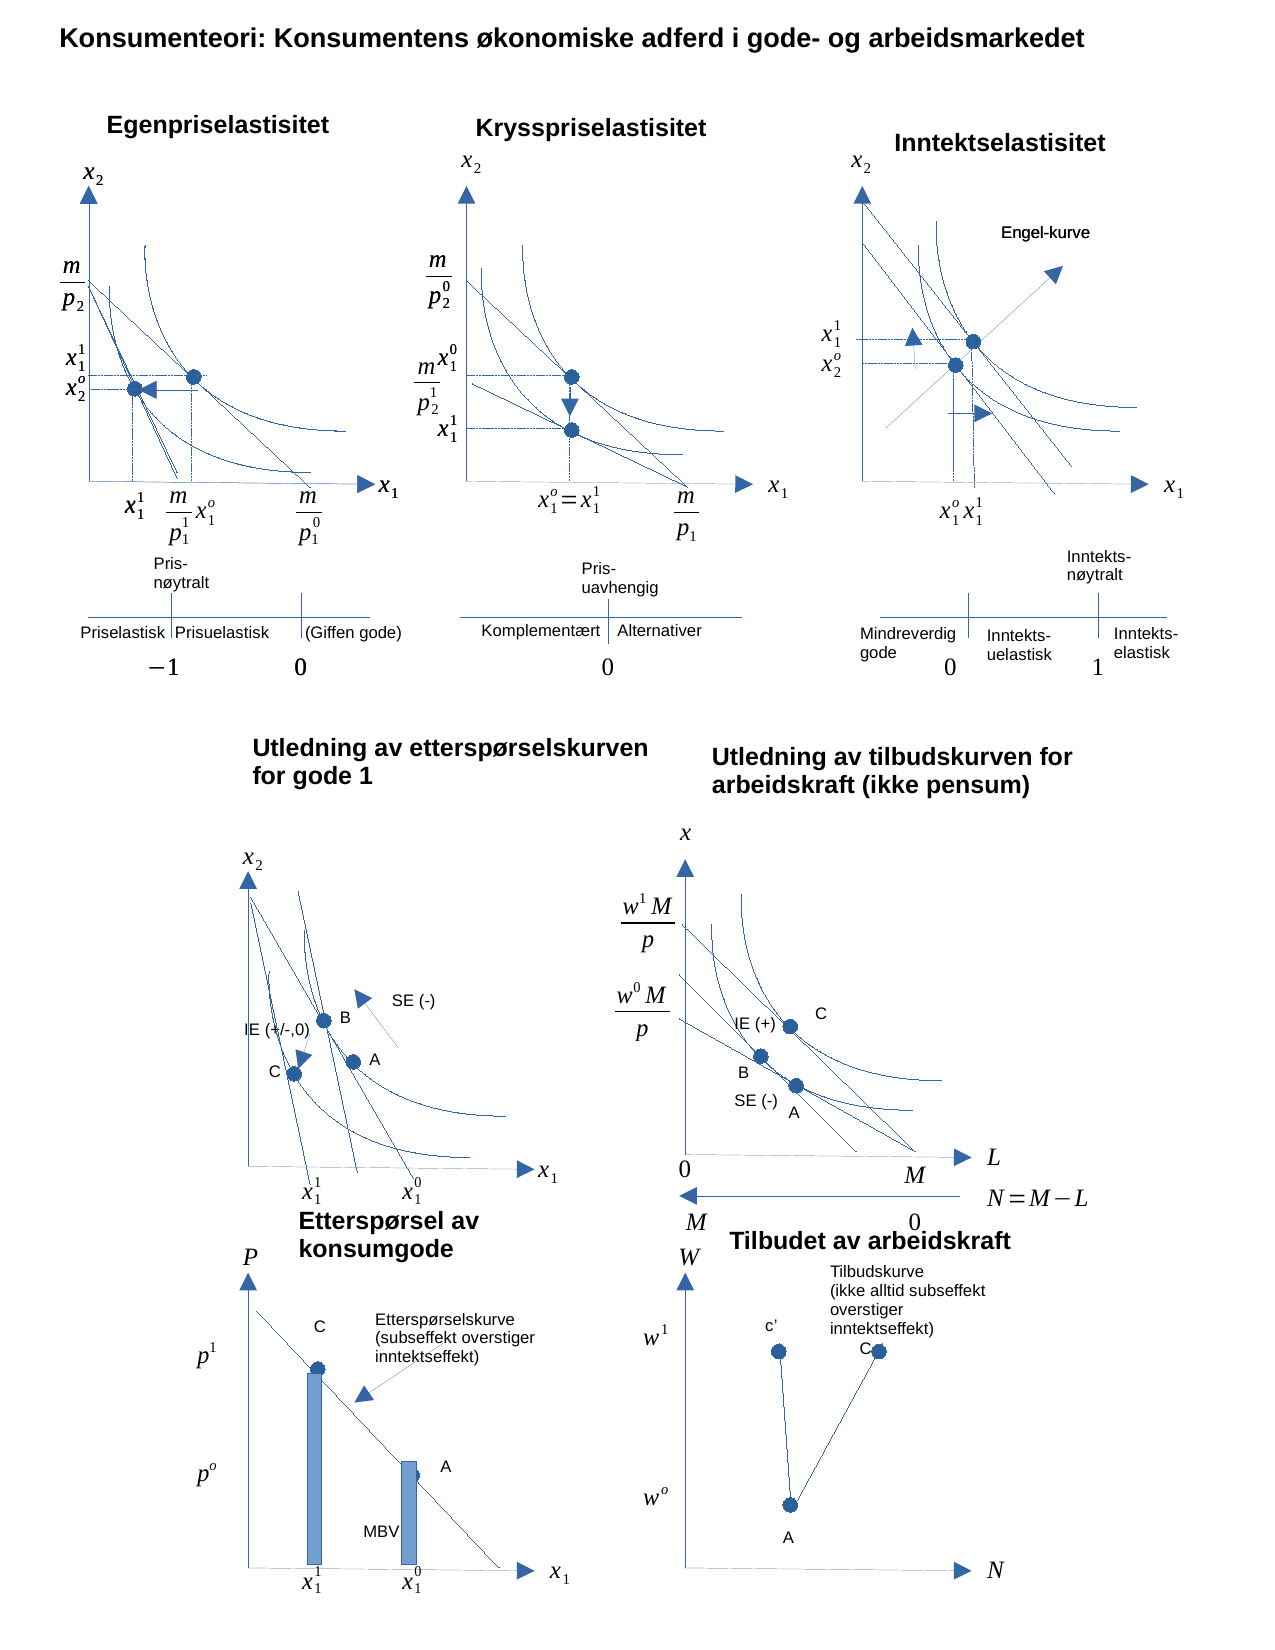

Konsumenteori: Konsumentens økonomiske adferd i gode- og arbeidsmarkedet
Egenpriselastisitet
Krysspriselastisitet
Inntektselastisitet
Engel-kurve
Engel-kurve
Inntekts-
nøytralt
Pris-
nøytralt
Pris-
uavhengig
Komplementært
Alternativer
Prisuelastisk
Priselastisk
(Giffen gode)
Mindreverdig
gode
Inntekts-
elastisk
Inntekts-
uelastisk
Utledning av etterspørselskurven
for gode 1
Utledning av tilbudskurven for
arbeidskraft (ikke pensum)
 SE (-)
C
B
 IE (+)
 IE (+/-,0)
A
C
B
 SE (-)
A
Etterspørsel av
konsumgode
Tilbudet av arbeidskraft
Tilbudskurve
(ikke alltid subseffekt
overstiger
inntektseffekt)
Etterspørselskurve
(subseffekt overstiger
inntektseffekt)
c’
C
C
A
MBV
A